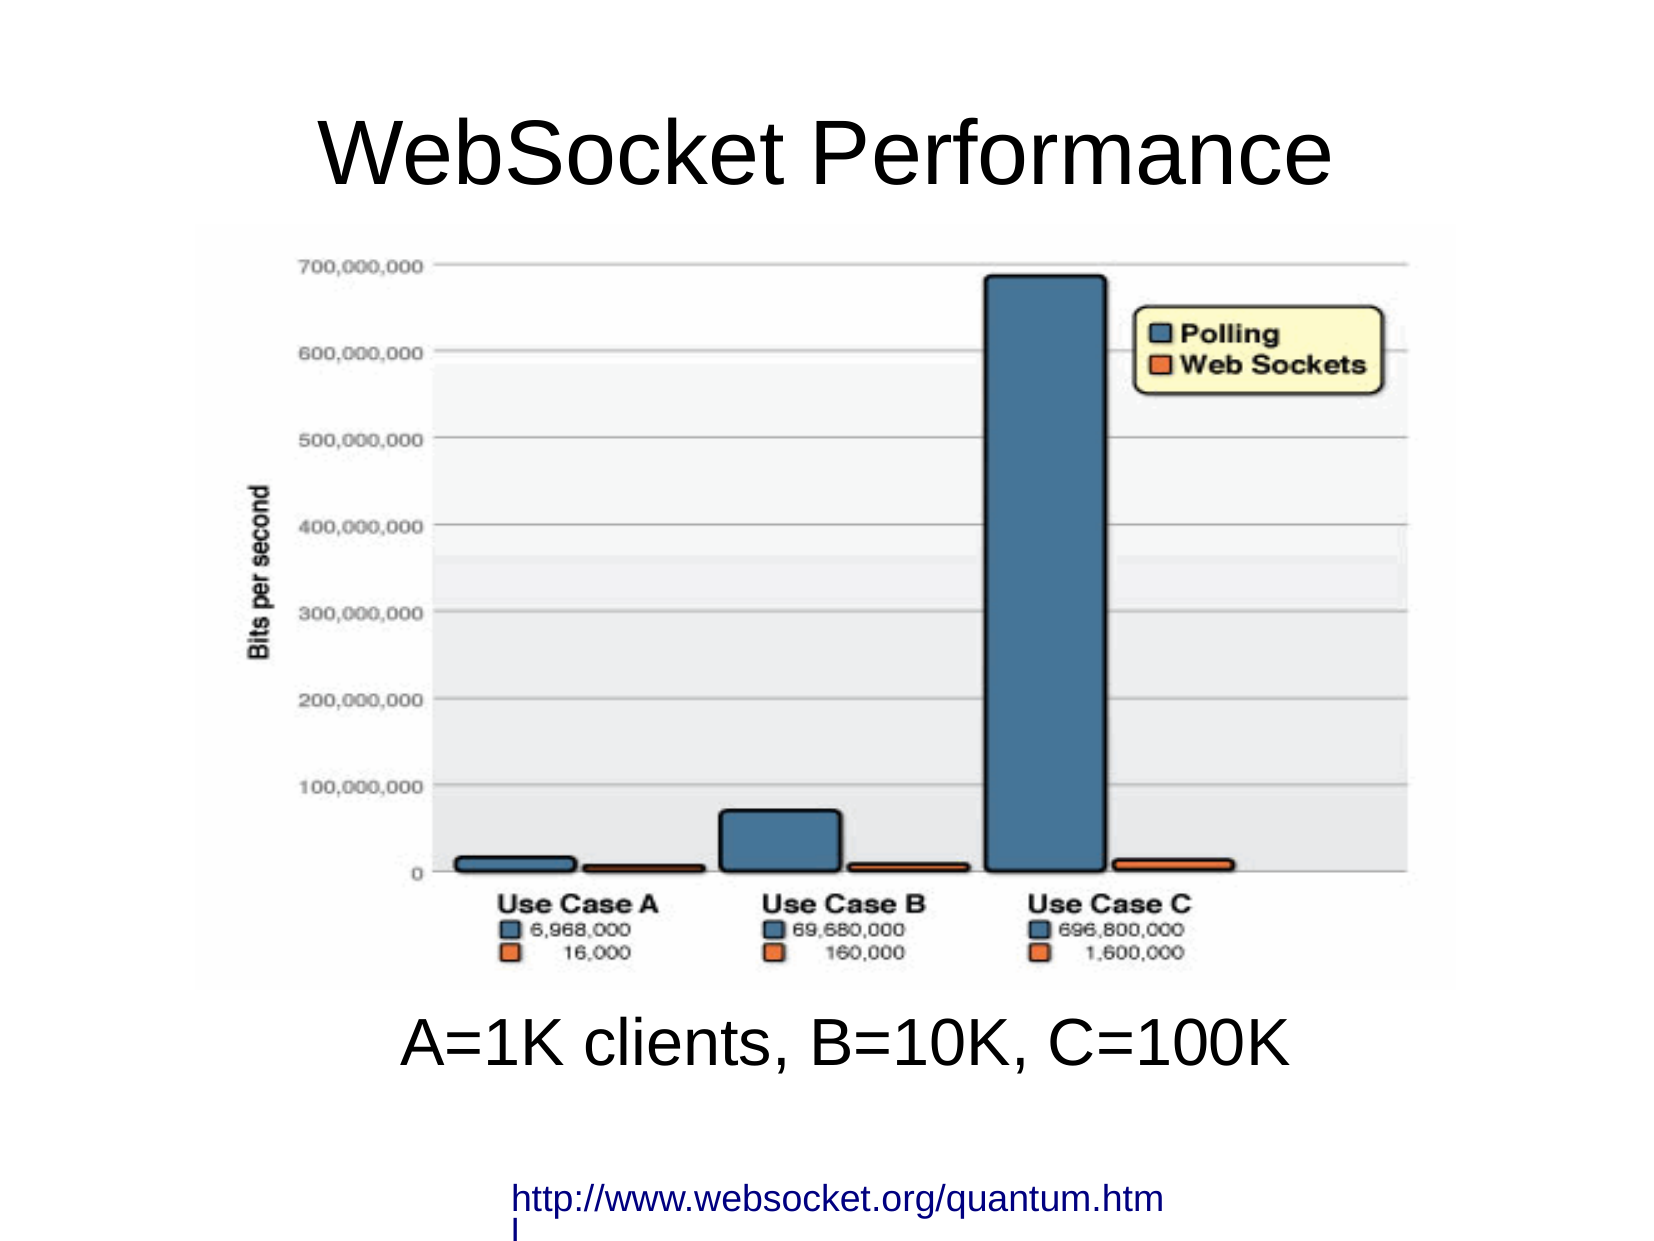

# WebSocket Performance
A=1K clients, B=10K, C=100K
http://www.websocket.org/quantum.html